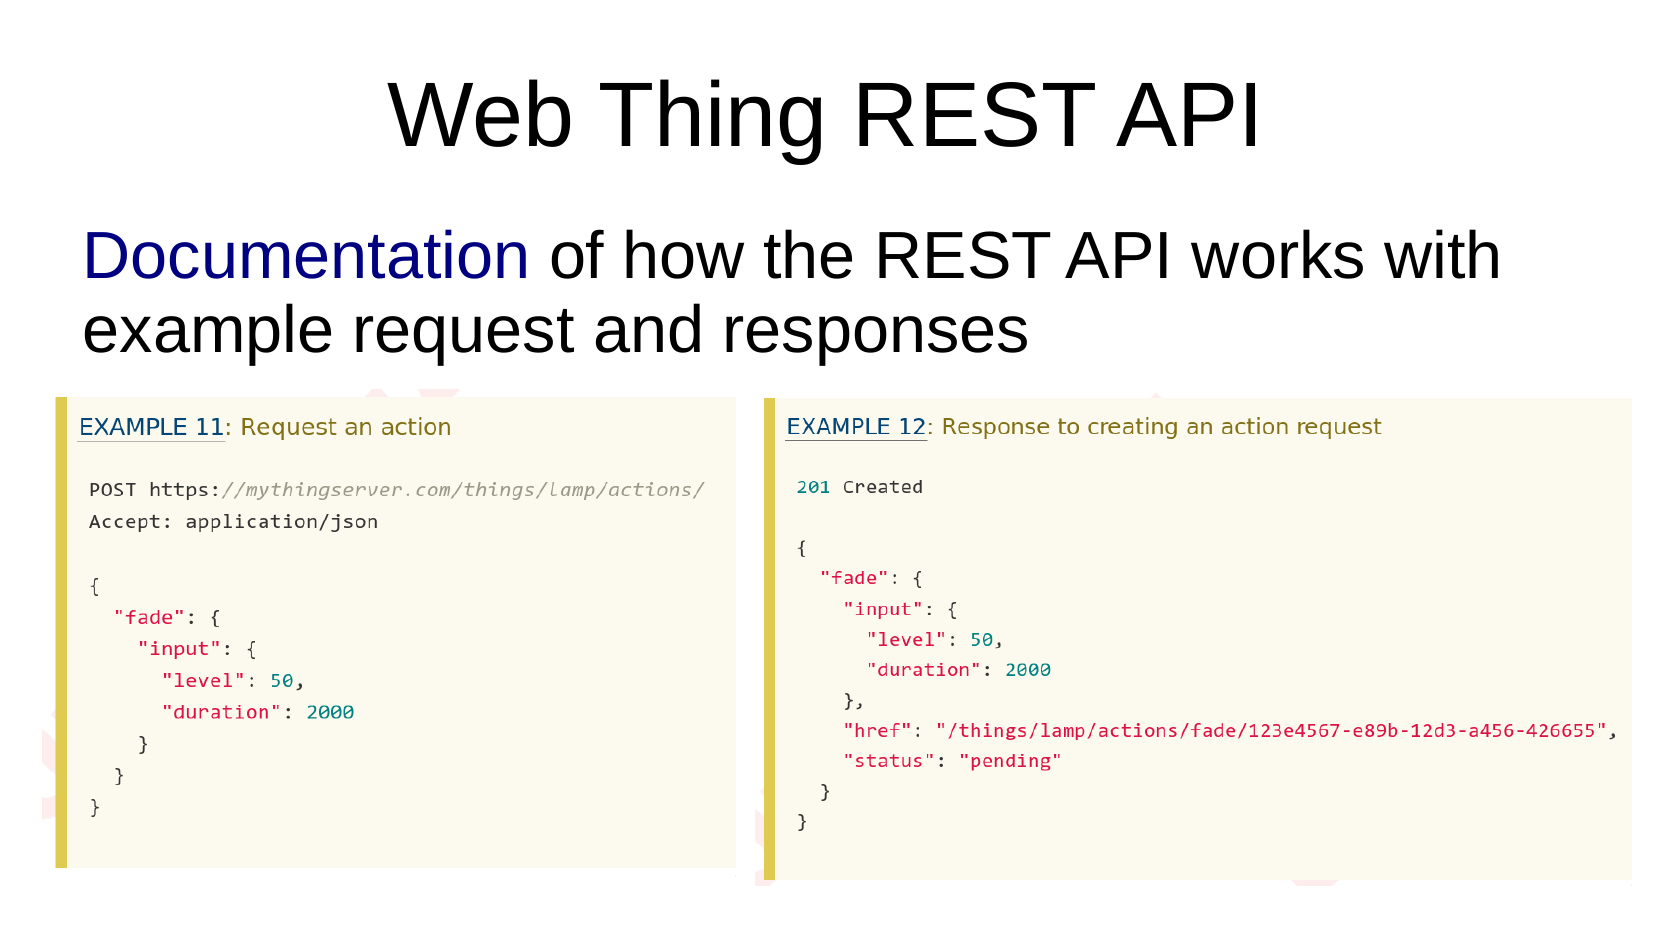

# Web Thing REST API
Documentation of how the REST API works with example request and responses